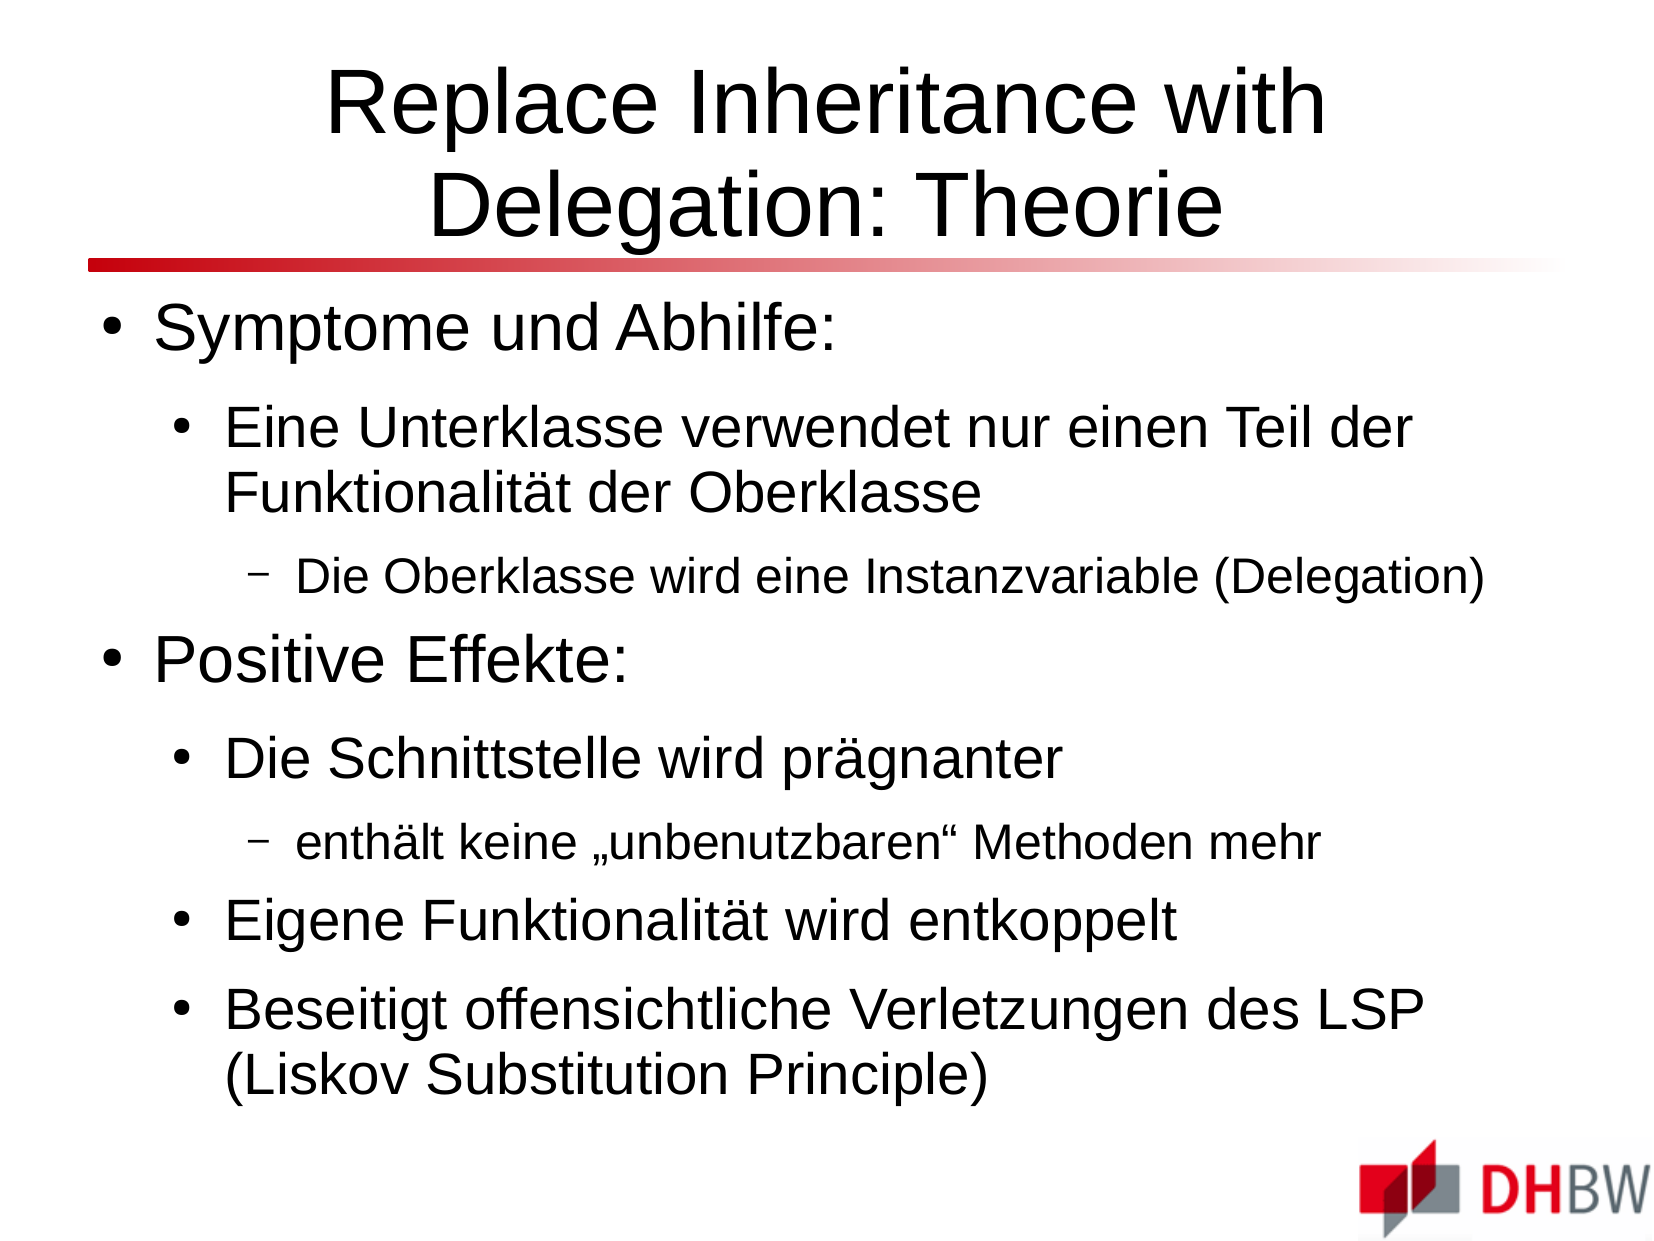

# Replace Inheritance with Delegation: Theorie
Symptome und Abhilfe:
Eine Unterklasse verwendet nur einen Teil der Funktionalität der Oberklasse
Die Oberklasse wird eine Instanzvariable (Delegation)
Positive Effekte:
Die Schnittstelle wird prägnanter
enthält keine „unbenutzbaren“ Methoden mehr
Eigene Funktionalität wird entkoppelt
Beseitigt offensichtliche Verletzungen des LSP (Liskov Substitution Principle)